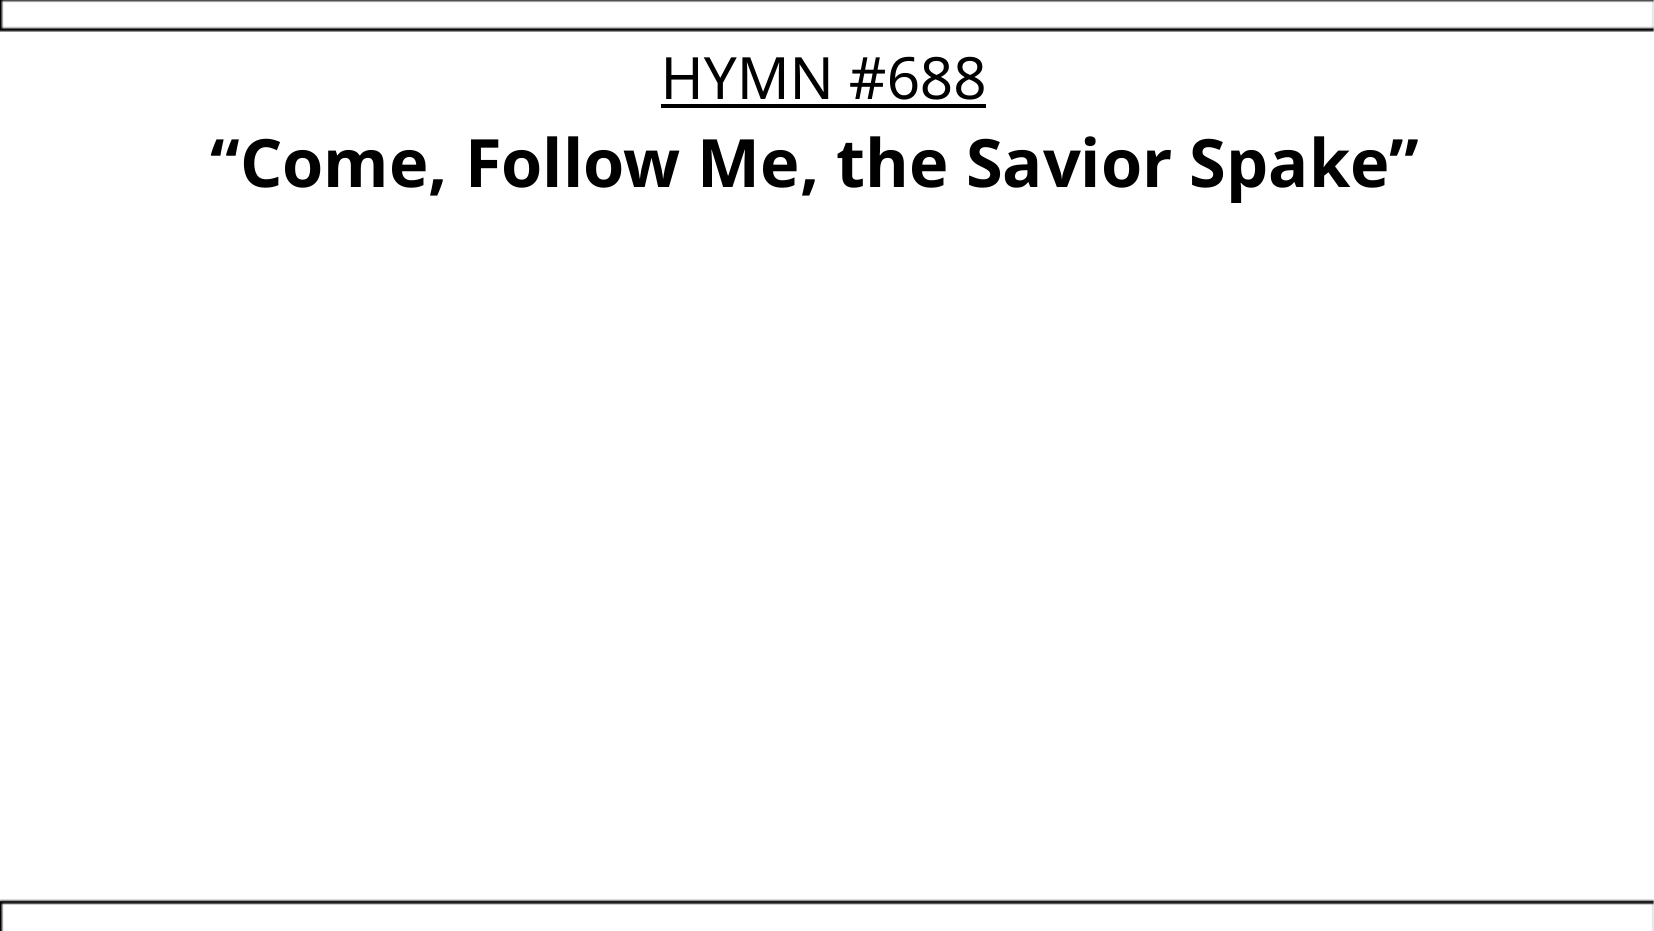

HYMN #688
“Come, Follow Me, the Savior Spake”